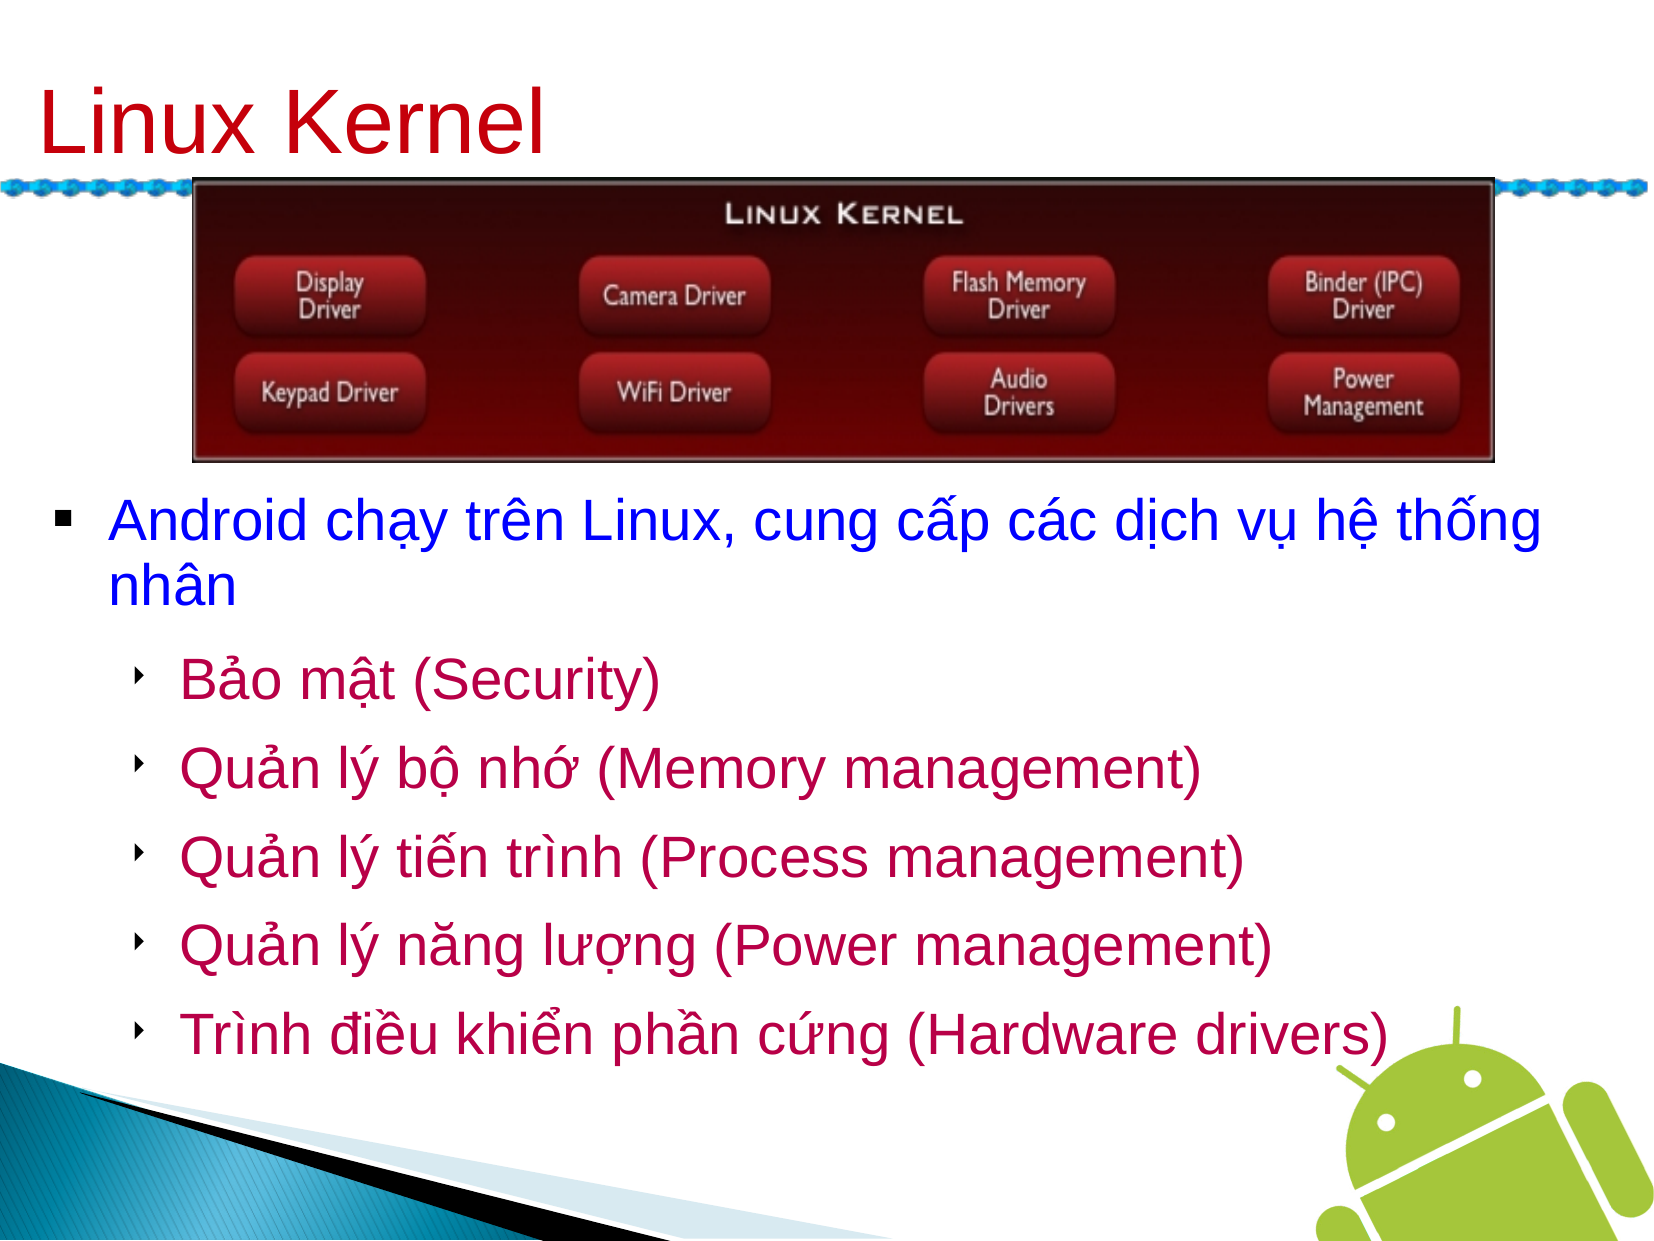

# Linux Kernel
Android chạy trên Linux, cung cấp các dịch vụ hệ thống nhân
Bảo mật (Security)
Quản lý bộ nhớ (Memory management)
Quản lý tiến trình (Process management)
Quản lý năng lượng (Power management)
Trình điều khiển phần cứng (Hardware drivers)